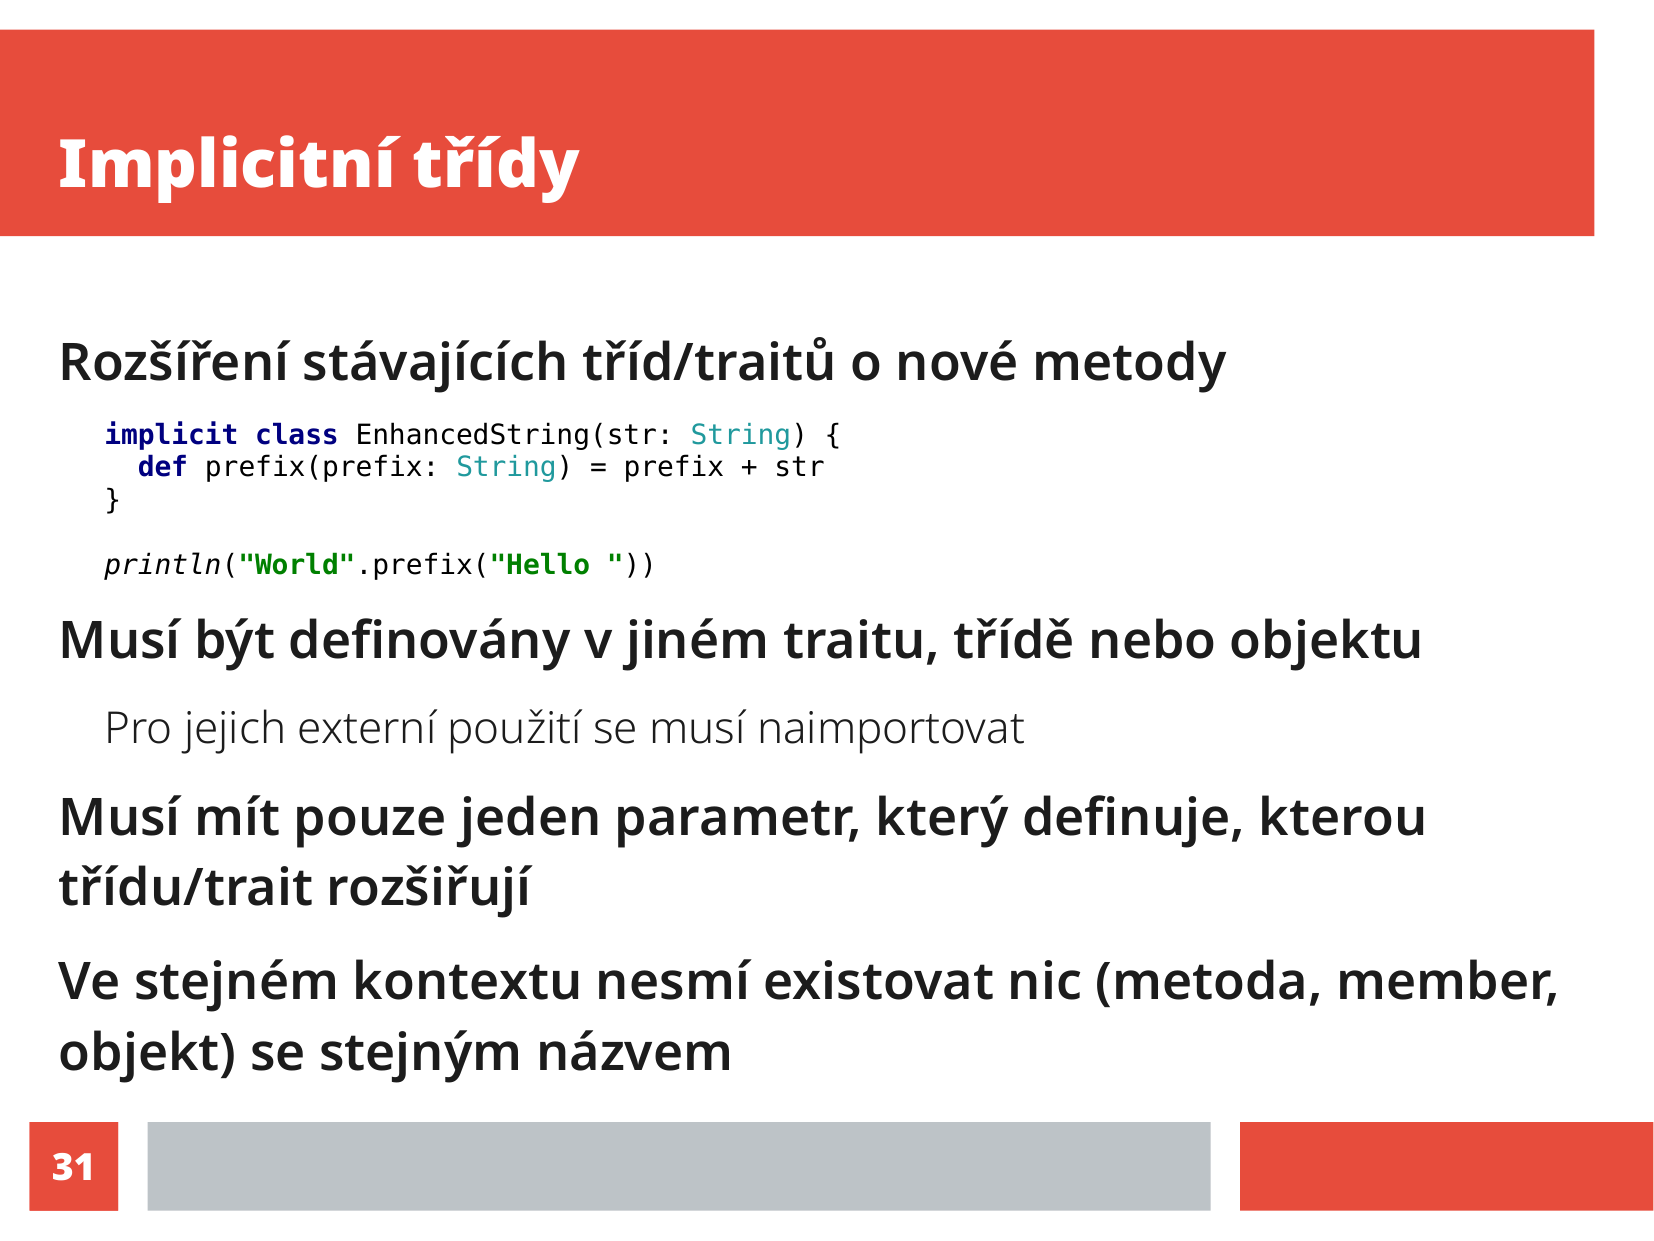

# Implicitní třídy
Rozšíření stávajících tříd/traitů o nové metody
implicit class EnhancedString(str: String) {
 def prefix(prefix: String) = prefix + str
}
println("World".prefix("Hello "))
Musí být definovány v jiném traitu, třídě nebo objektu
Pro jejich externí použití se musí naimportovat
Musí mít pouze jeden parametr, který definuje, kterou třídu/trait rozšiřují
Ve stejném kontextu nesmí existovat nic (metoda, member, objekt) se stejným názvem
31